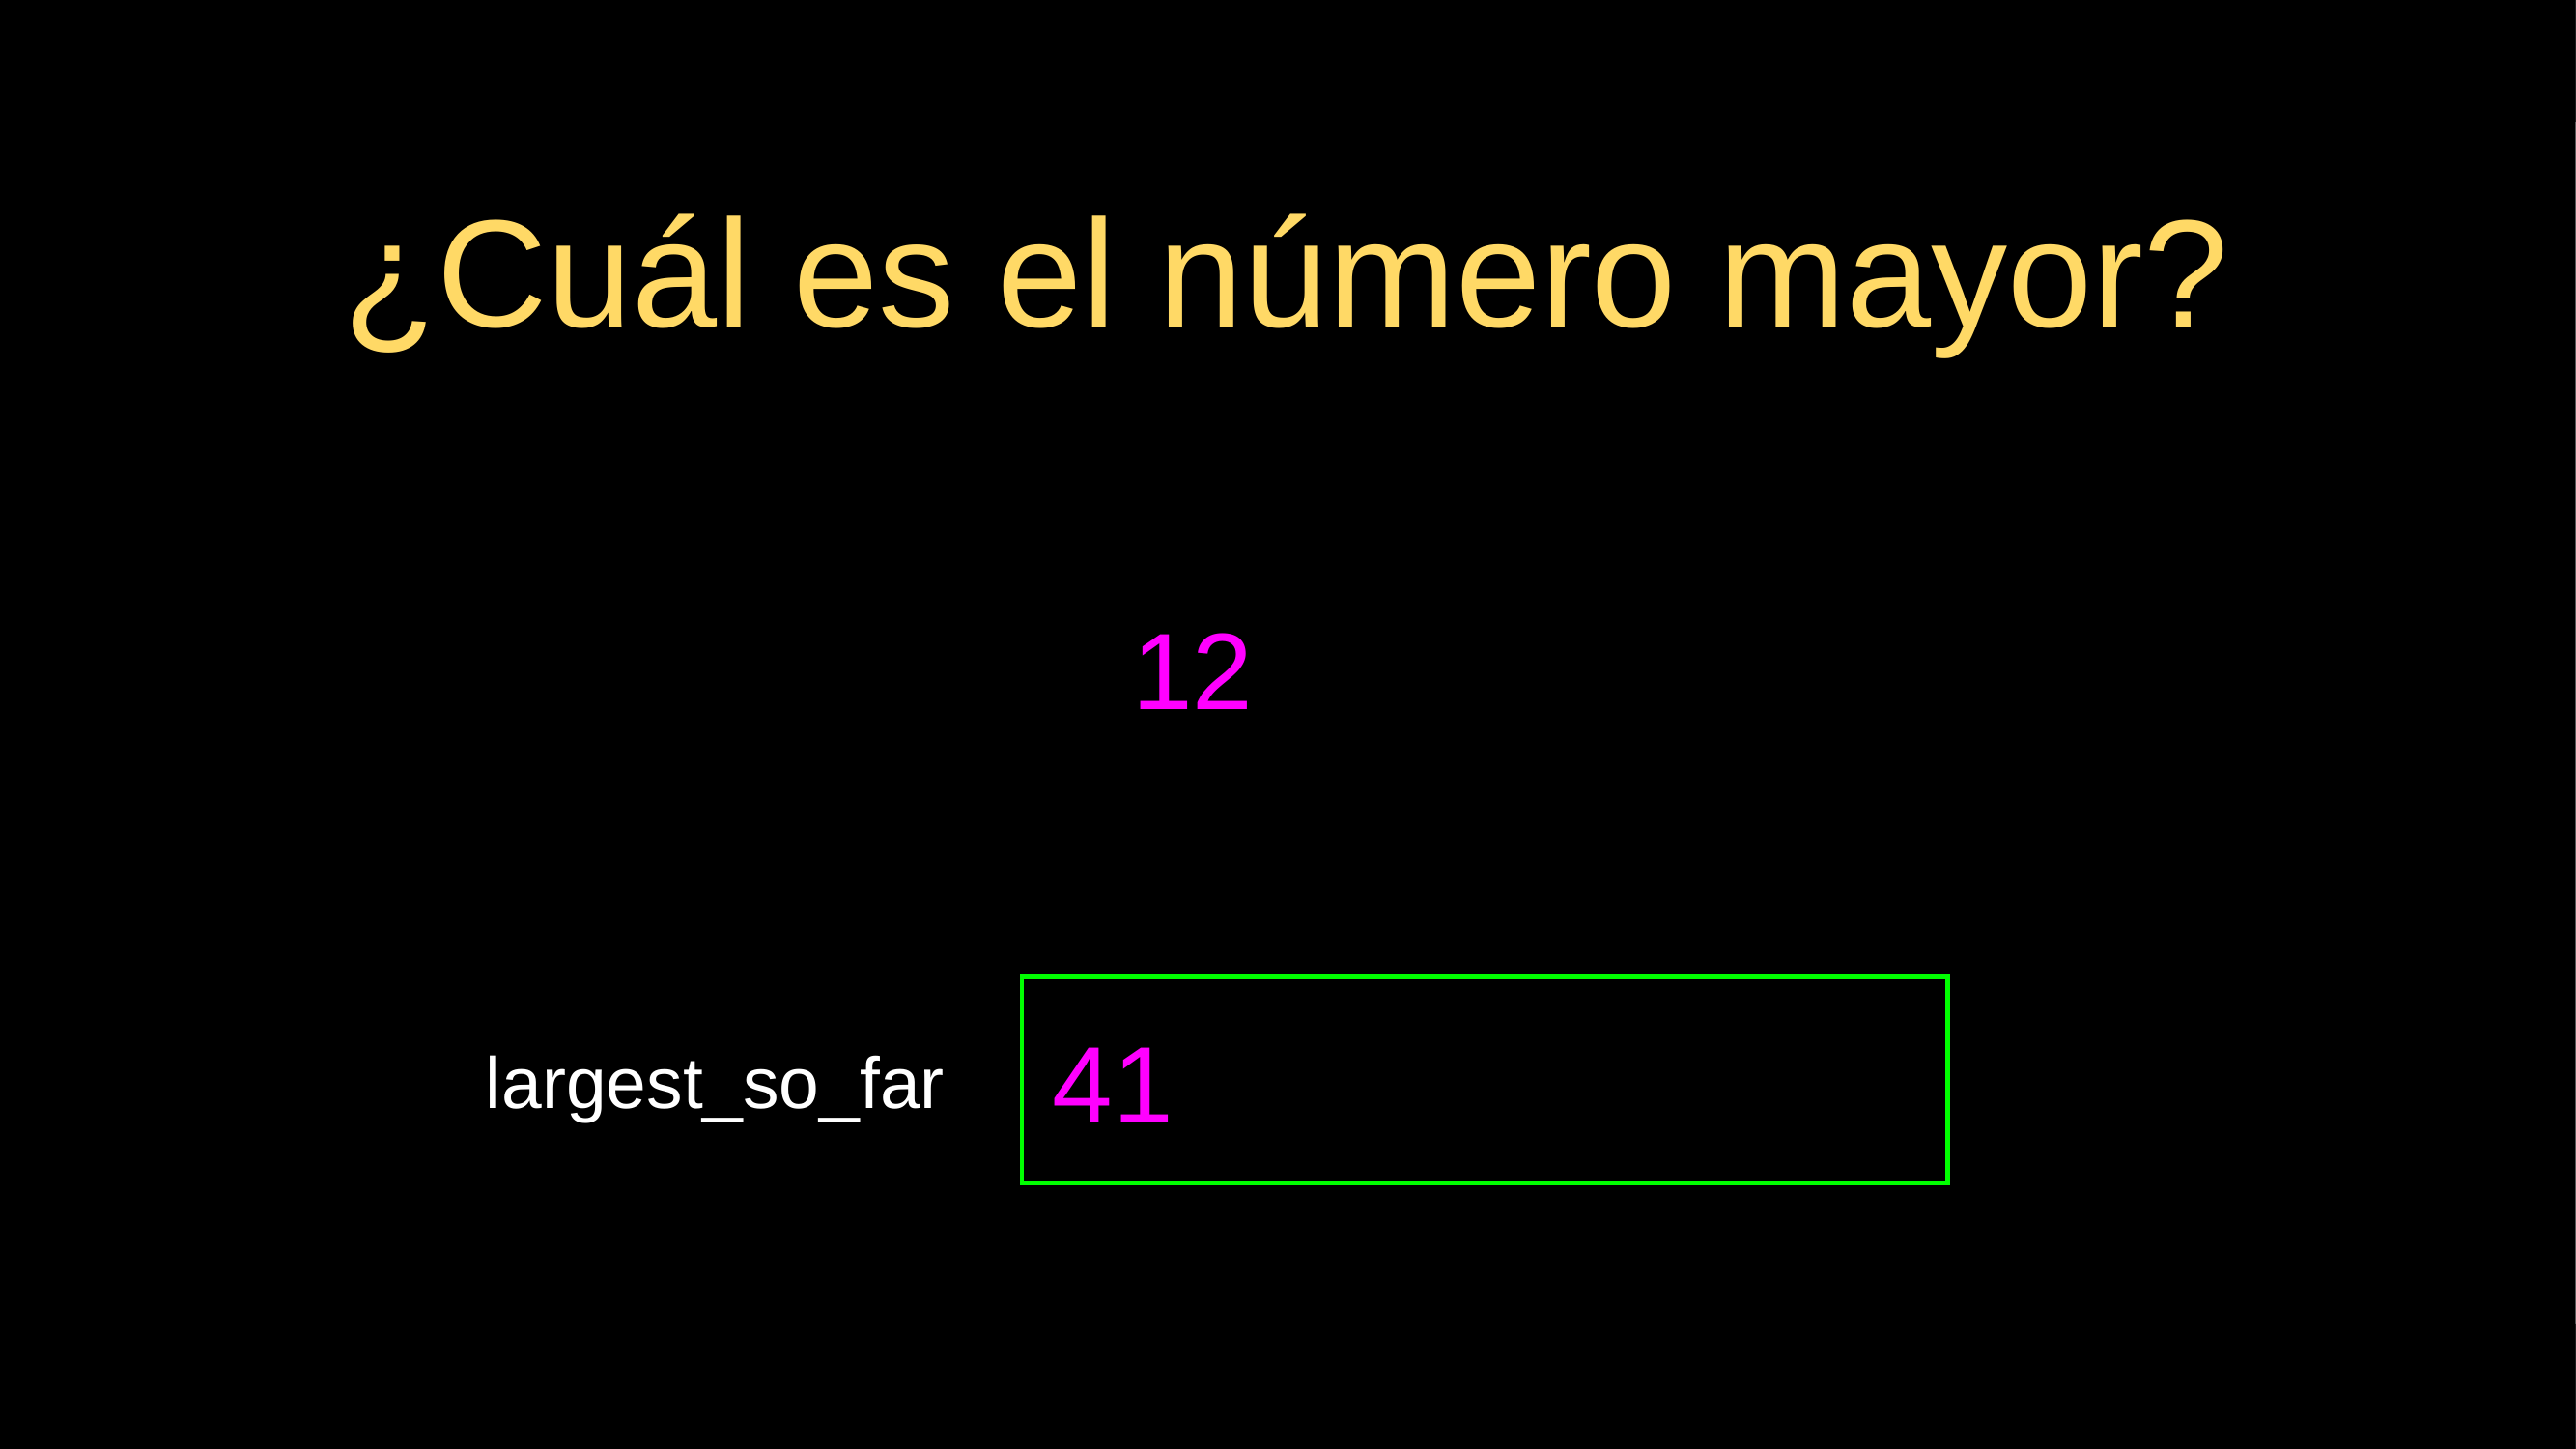

# ¿Cuál es el número mayor?
12
41
largest_so_far